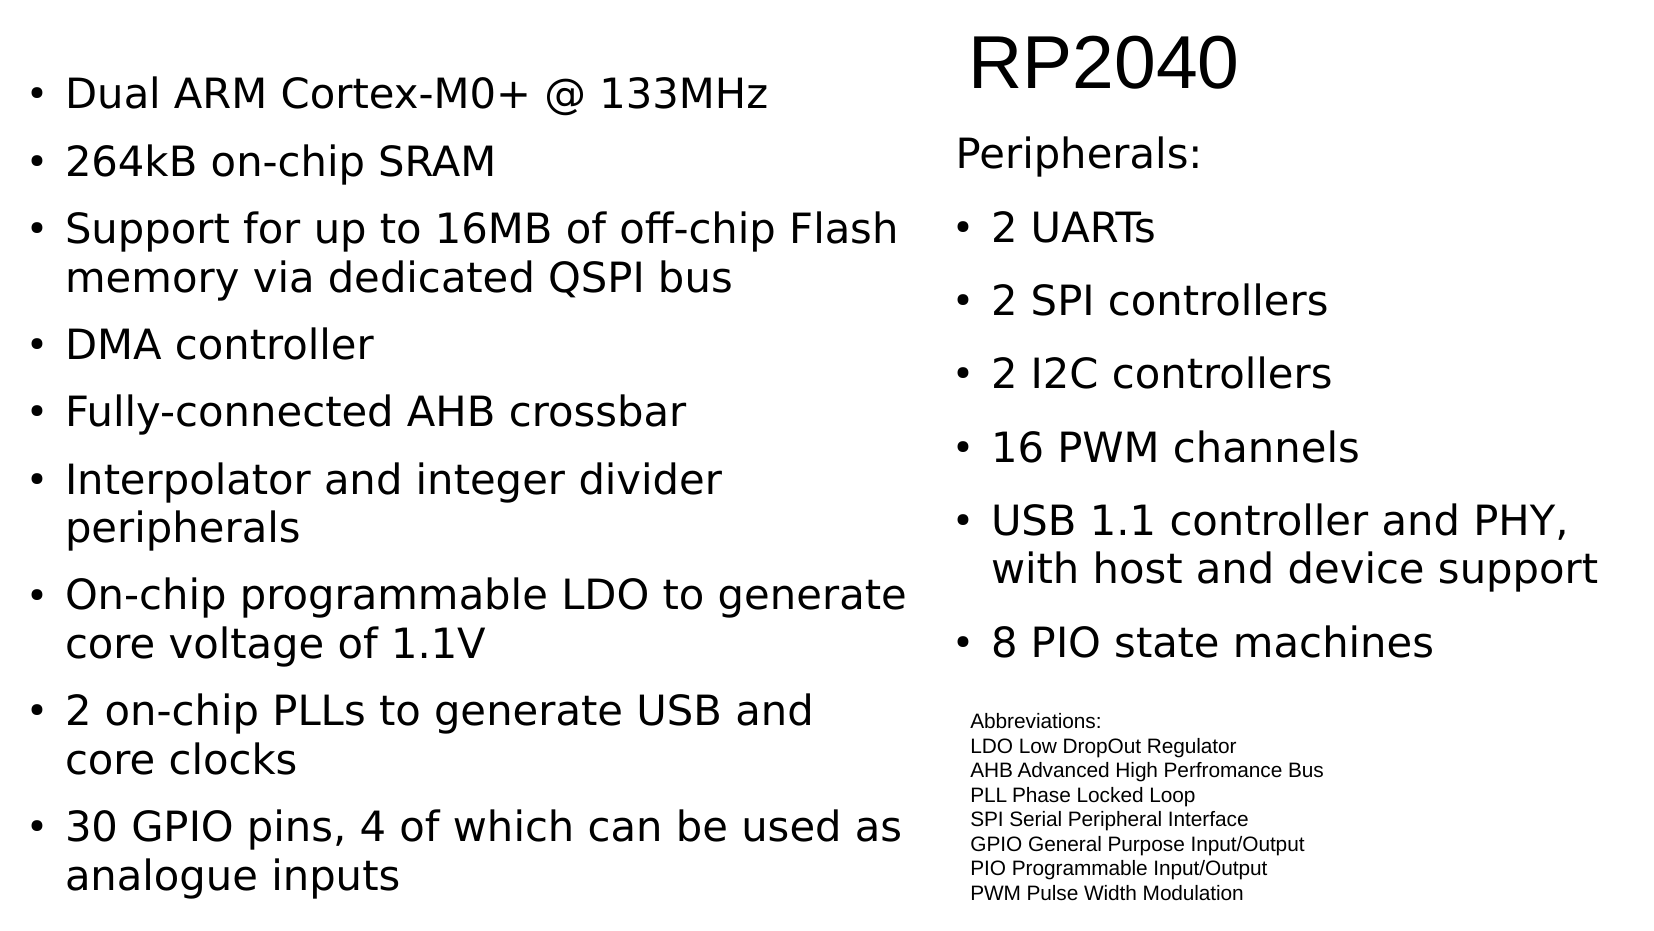

# RP2040
Dual ARM Cortex-M0+ @ 133MHz
264kB on-chip SRAM
Support for up to 16MB of off-chip Flash memory via dedicated QSPI bus
DMA controller
Fully-connected AHB crossbar
Interpolator and integer divider peripherals
On-chip programmable LDO to generate core voltage of 1.1V
2 on-chip PLLs to generate USB and core clocks
30 GPIO pins, 4 of which can be used as analogue inputs
Peripherals:
2 UARTs
2 SPI controllers
2 I2C controllers
16 PWM channels
USB 1.1 controller and PHY, with host and device support
8 PIO state machines
Abbreviations:
LDO Low DropOut Regulator
AHB Advanced High Perfromance Bus
PLL Phase Locked Loop
SPI Serial Peripheral Interface
GPIO General Purpose Input/Output
PIO Programmable Input/Output
PWM Pulse Width Modulation